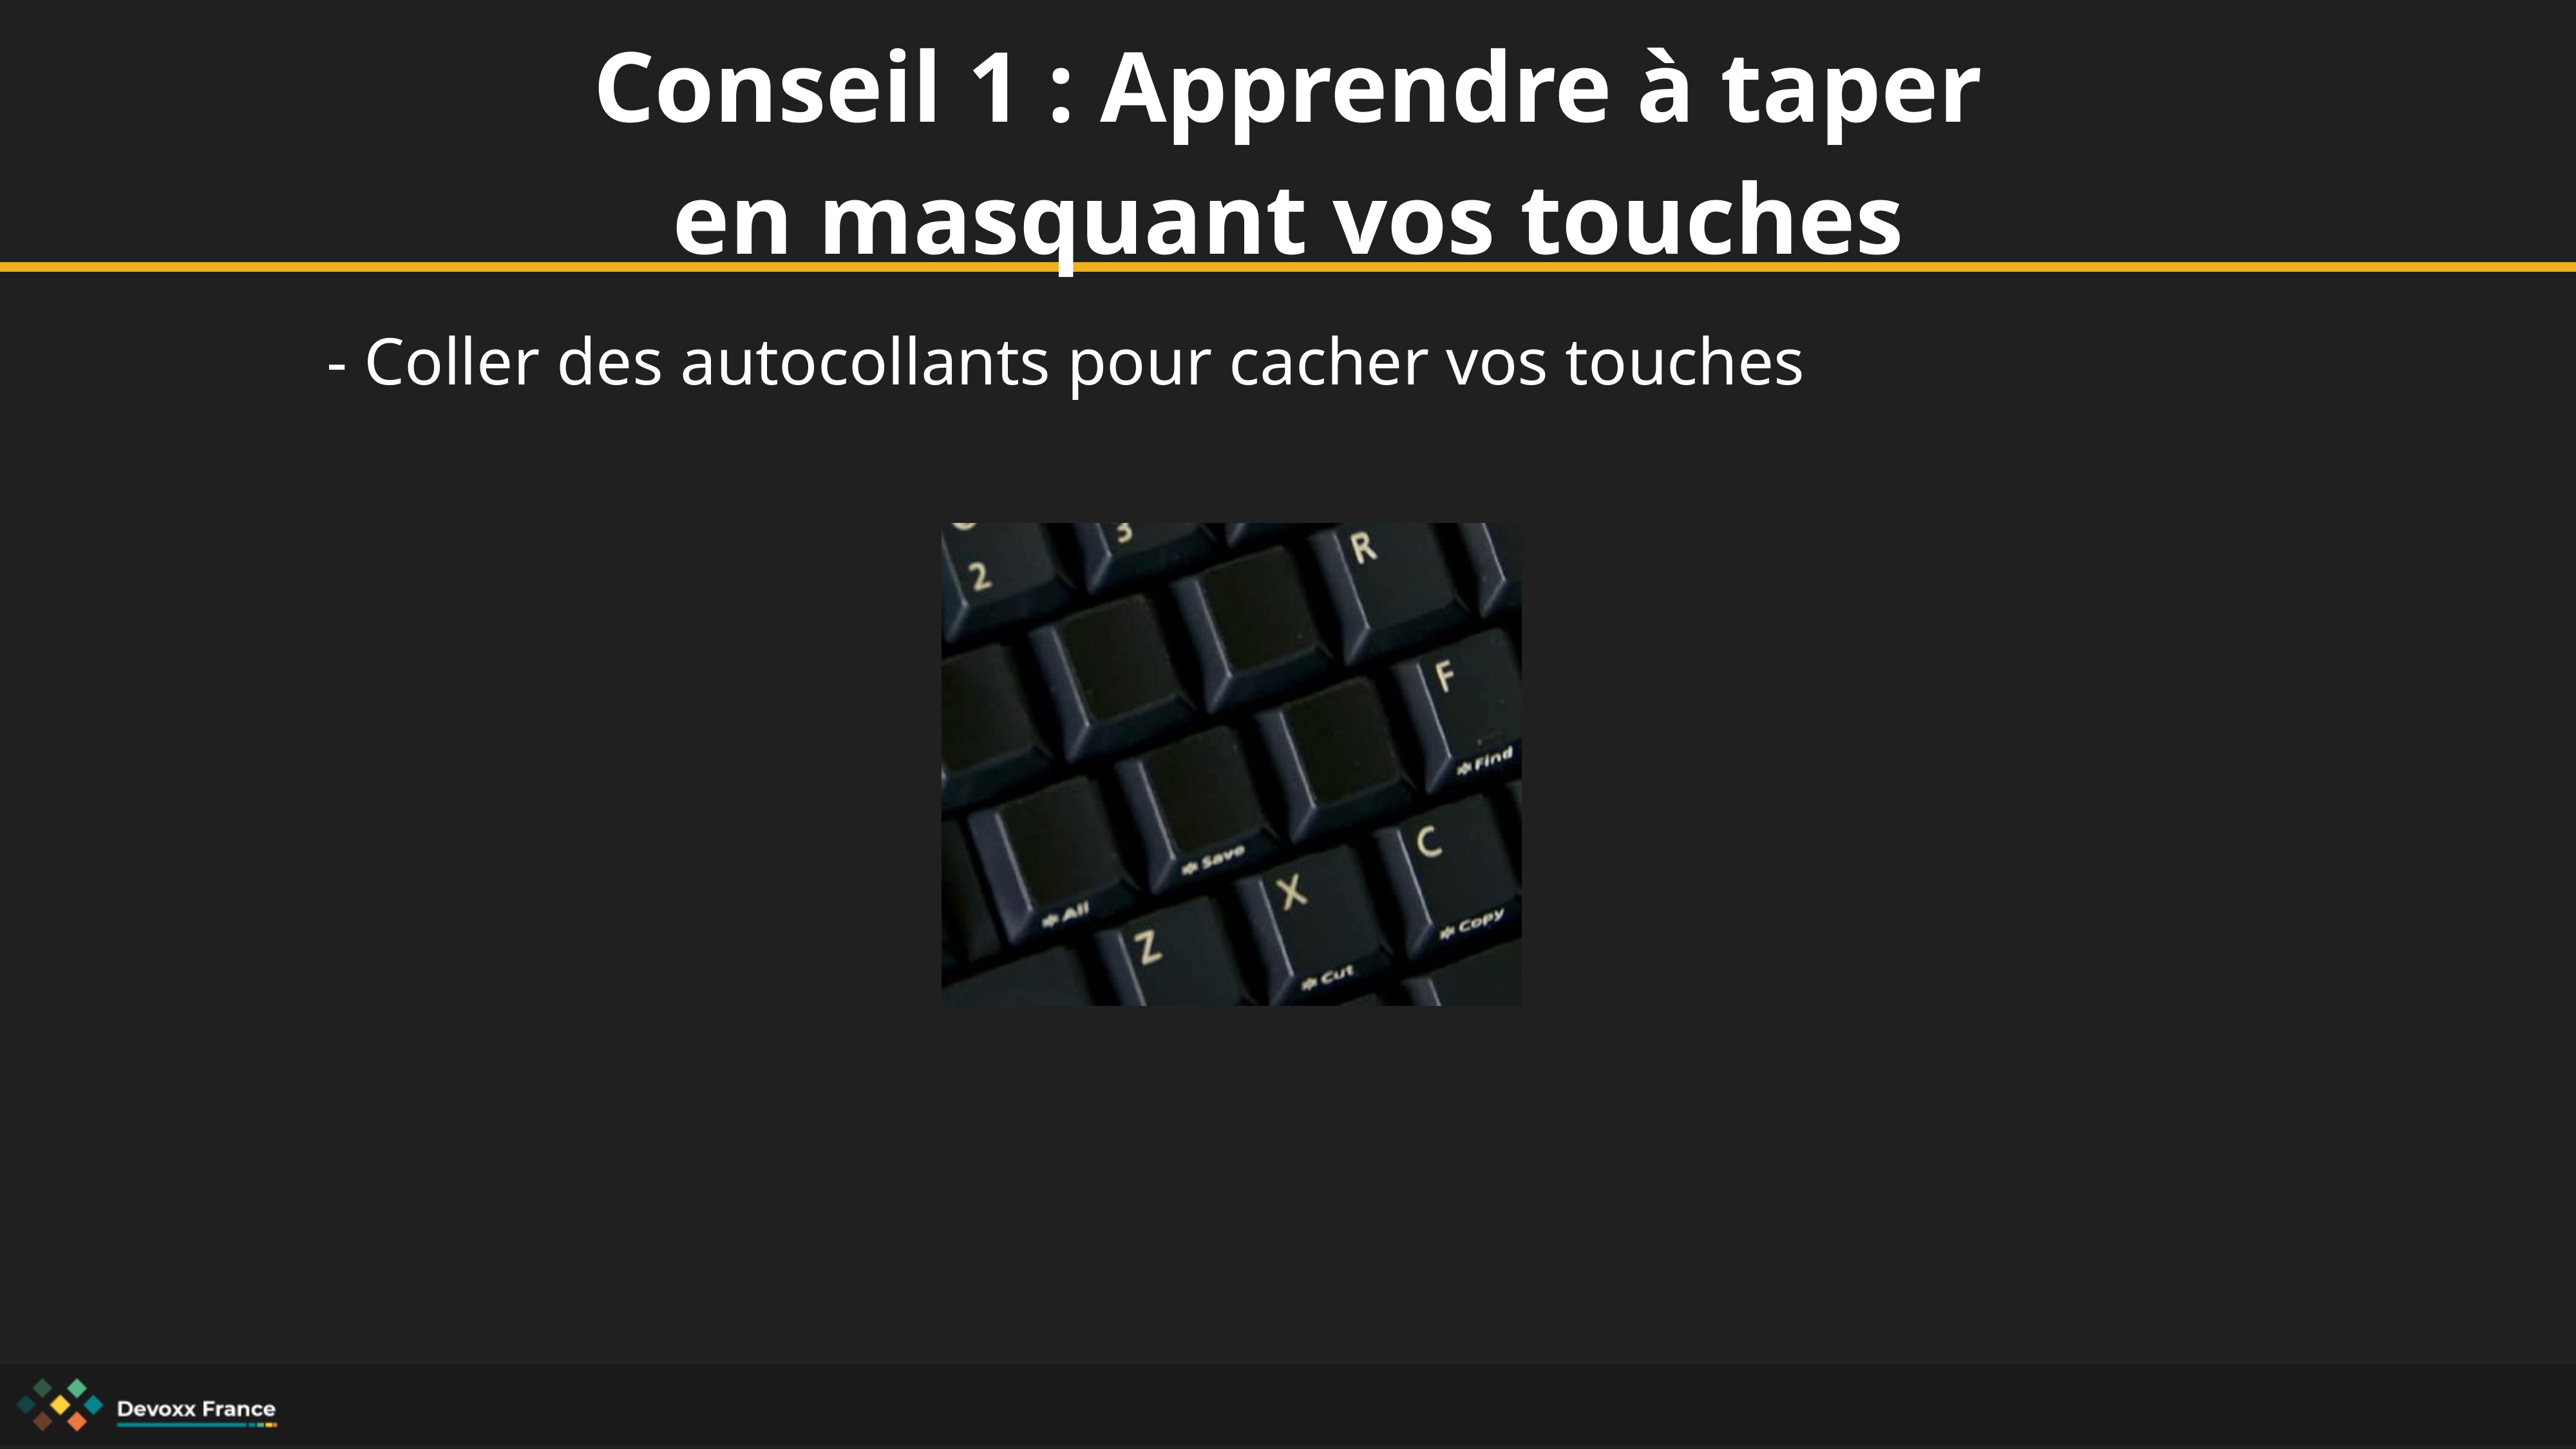

Conseil 1 : Apprendre à taper
en masquant vos touches
- Coller des autocollants pour cacher vos touches